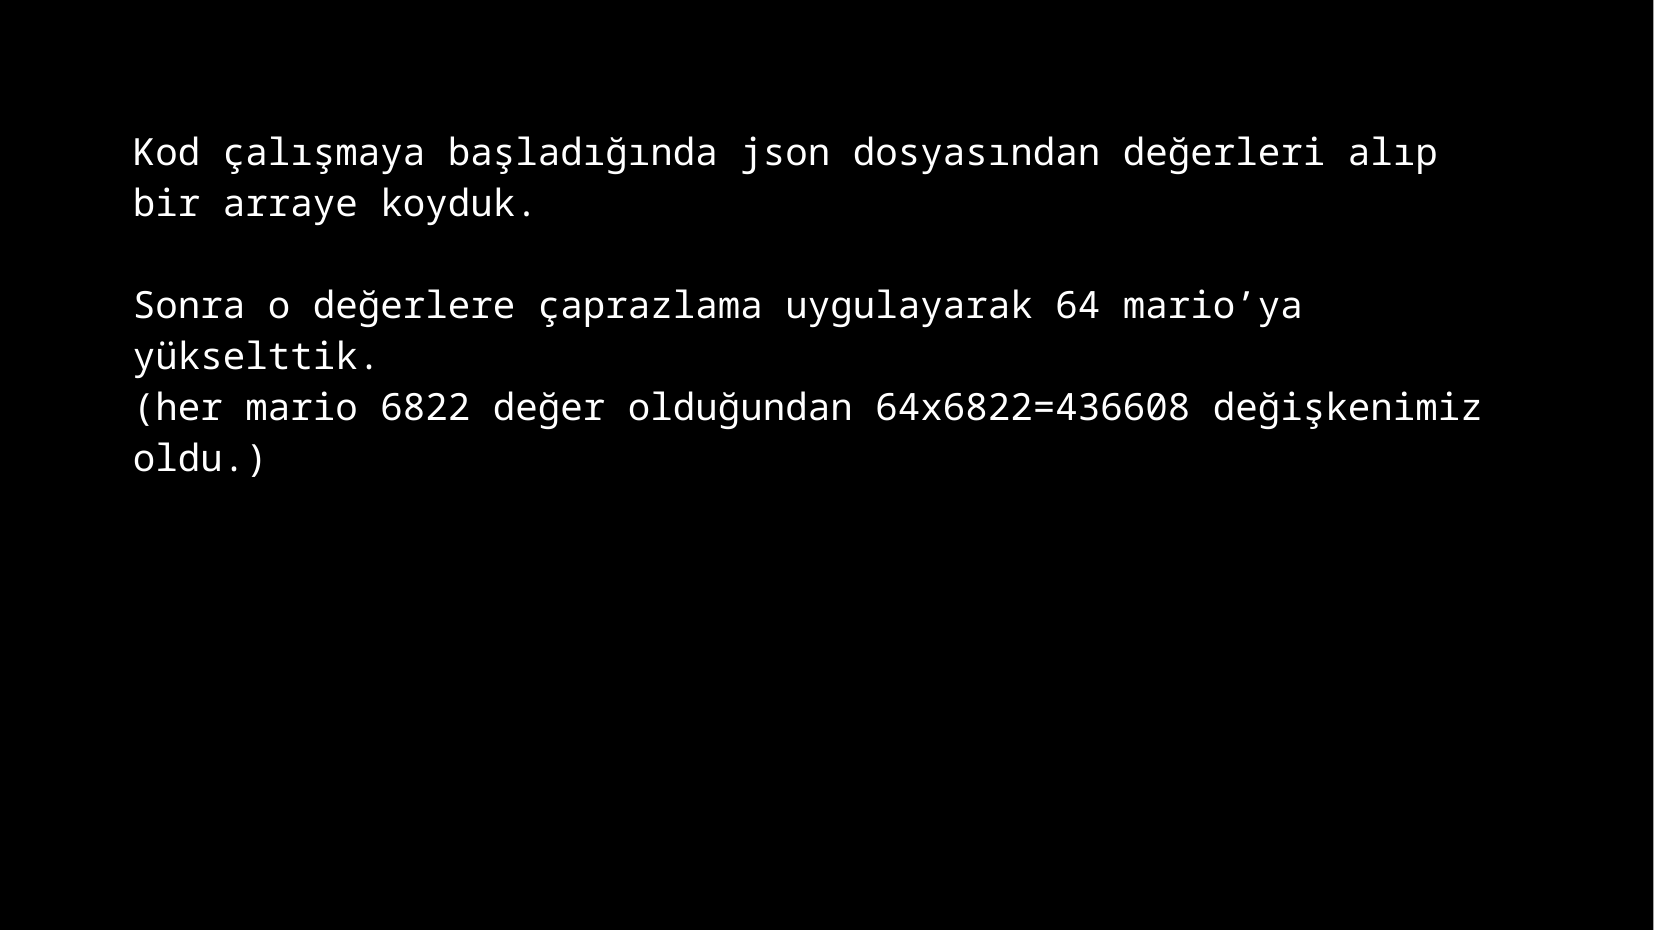

Kod çalışmaya başladığında json dosyasından değerleri alıp bir arraye koyduk.
Sonra o değerlere çaprazlama uygulayarak 64 mario’ya yükselttik.
(her mario 6822 değer olduğundan 64x6822=436608 değişkenimiz oldu.)